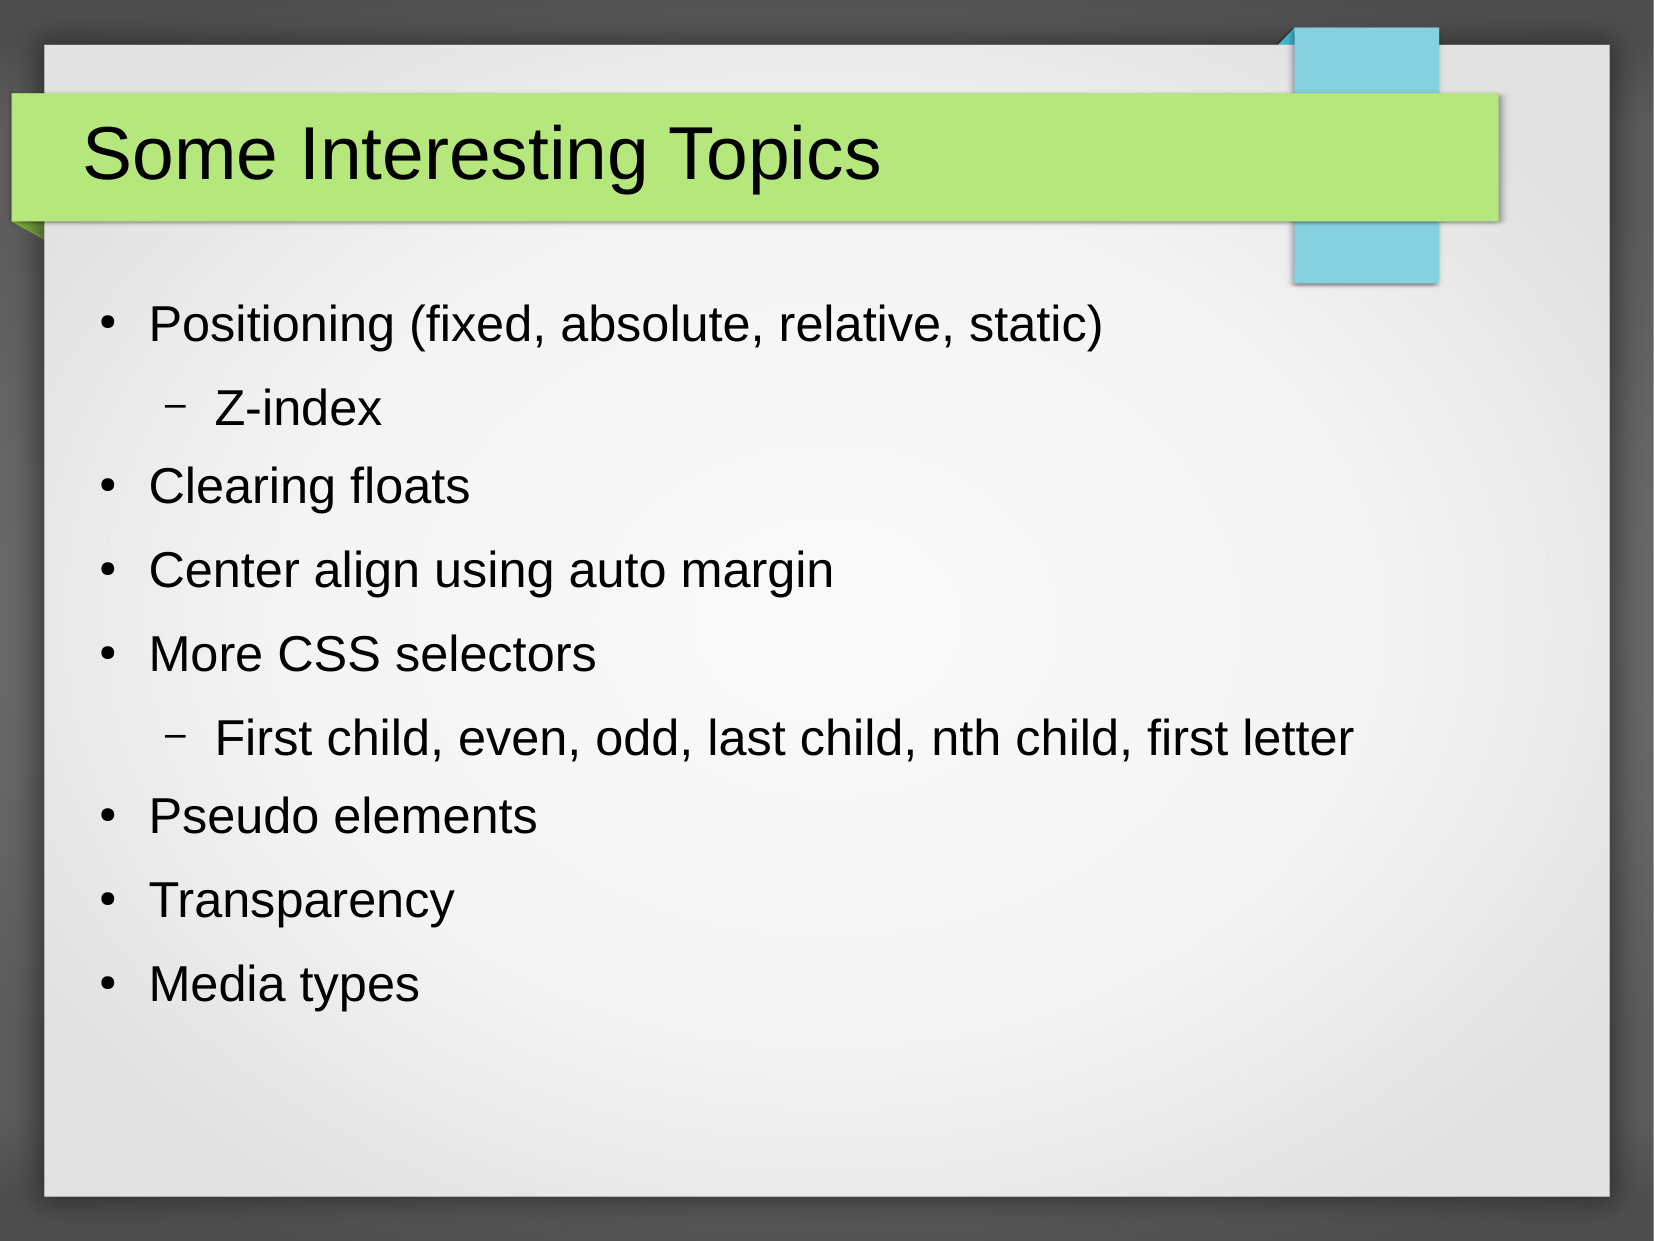

# Some Interesting Topics
Positioning (fixed, absolute, relative, static)
Z-index
Clearing floats
Center align using auto margin
More CSS selectors
First child, even, odd, last child, nth child, first letter
Pseudo elements
Transparency
Media types